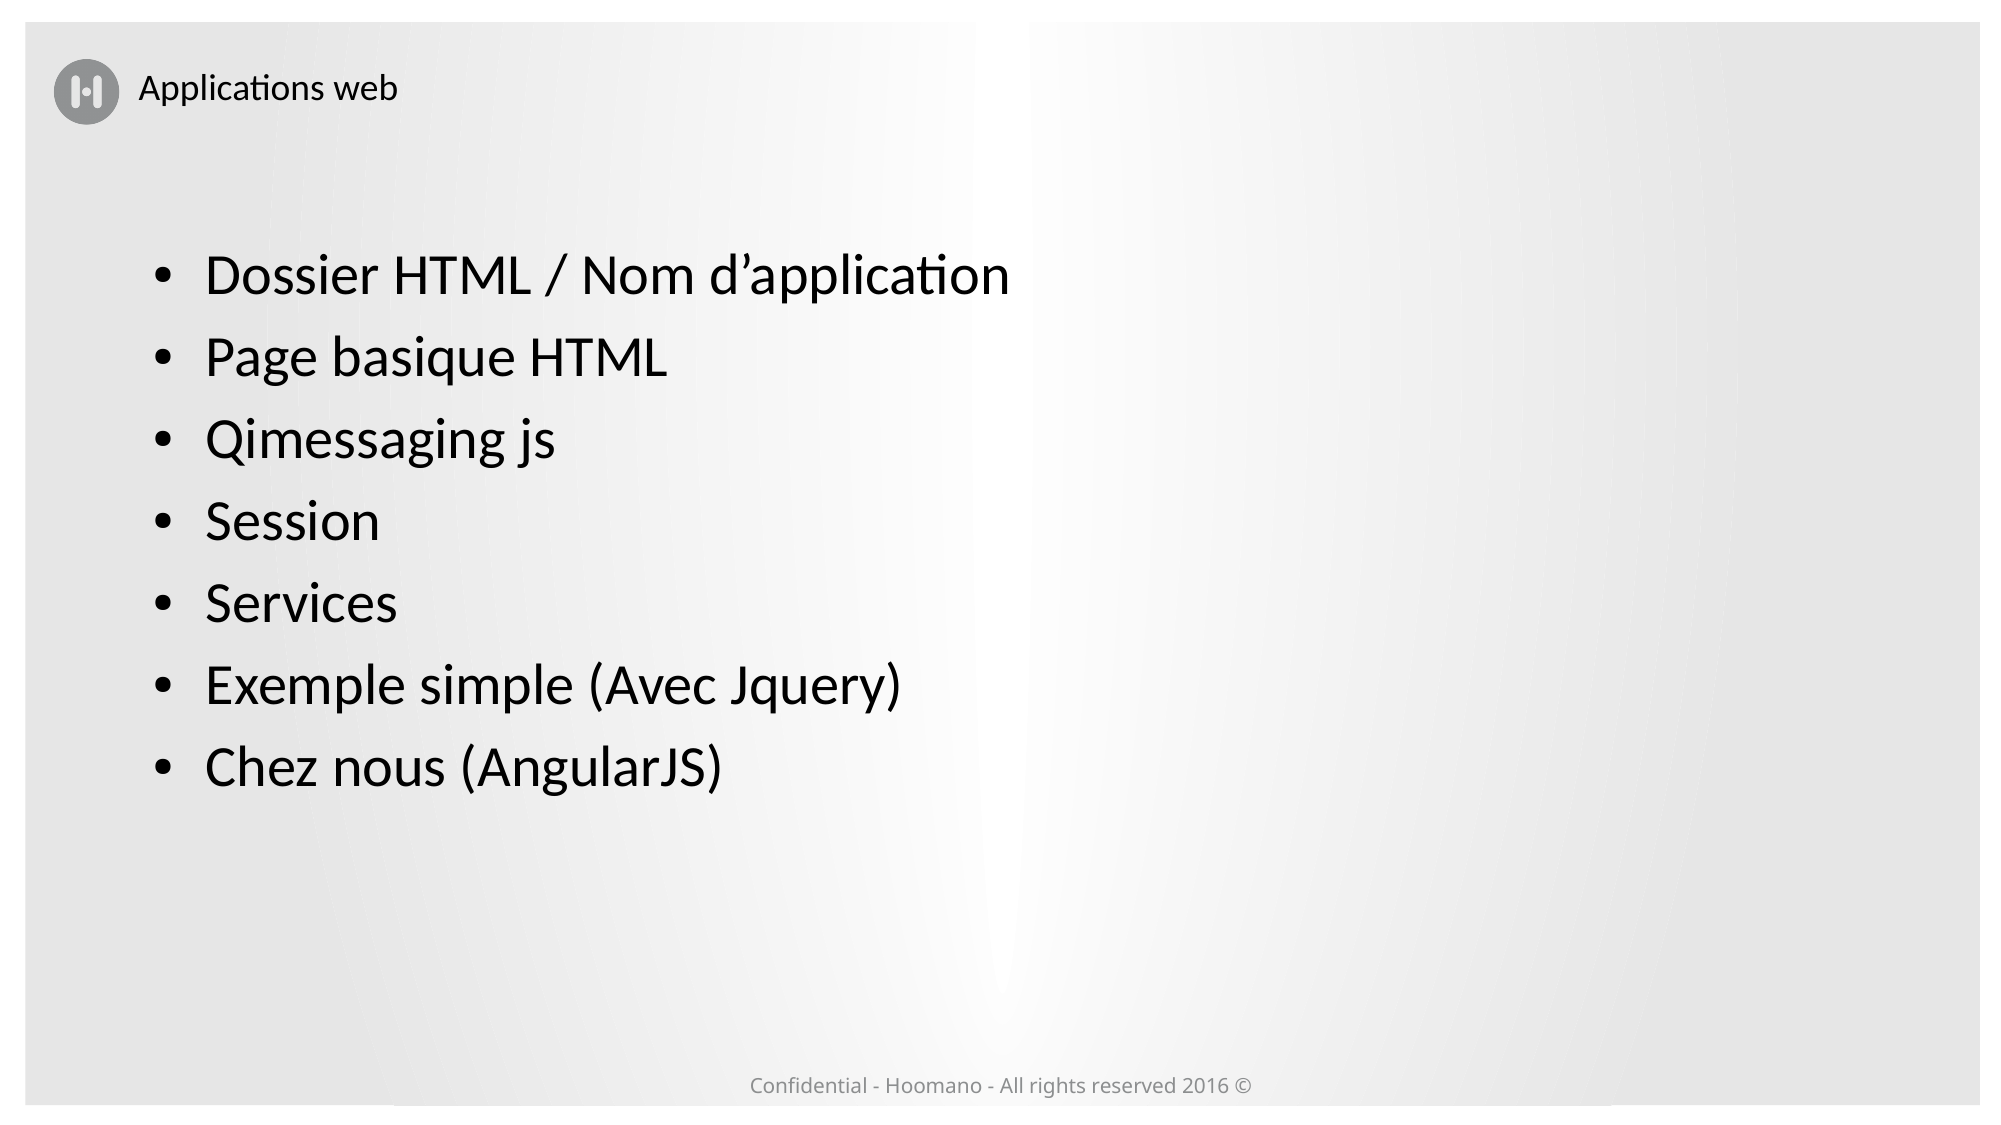

# Applications web
Dossier HTML / Nom d’application
Page basique HTML
Qimessaging js
Session
Services
Exemple simple (Avec Jquery)
Chez nous (AngularJS)